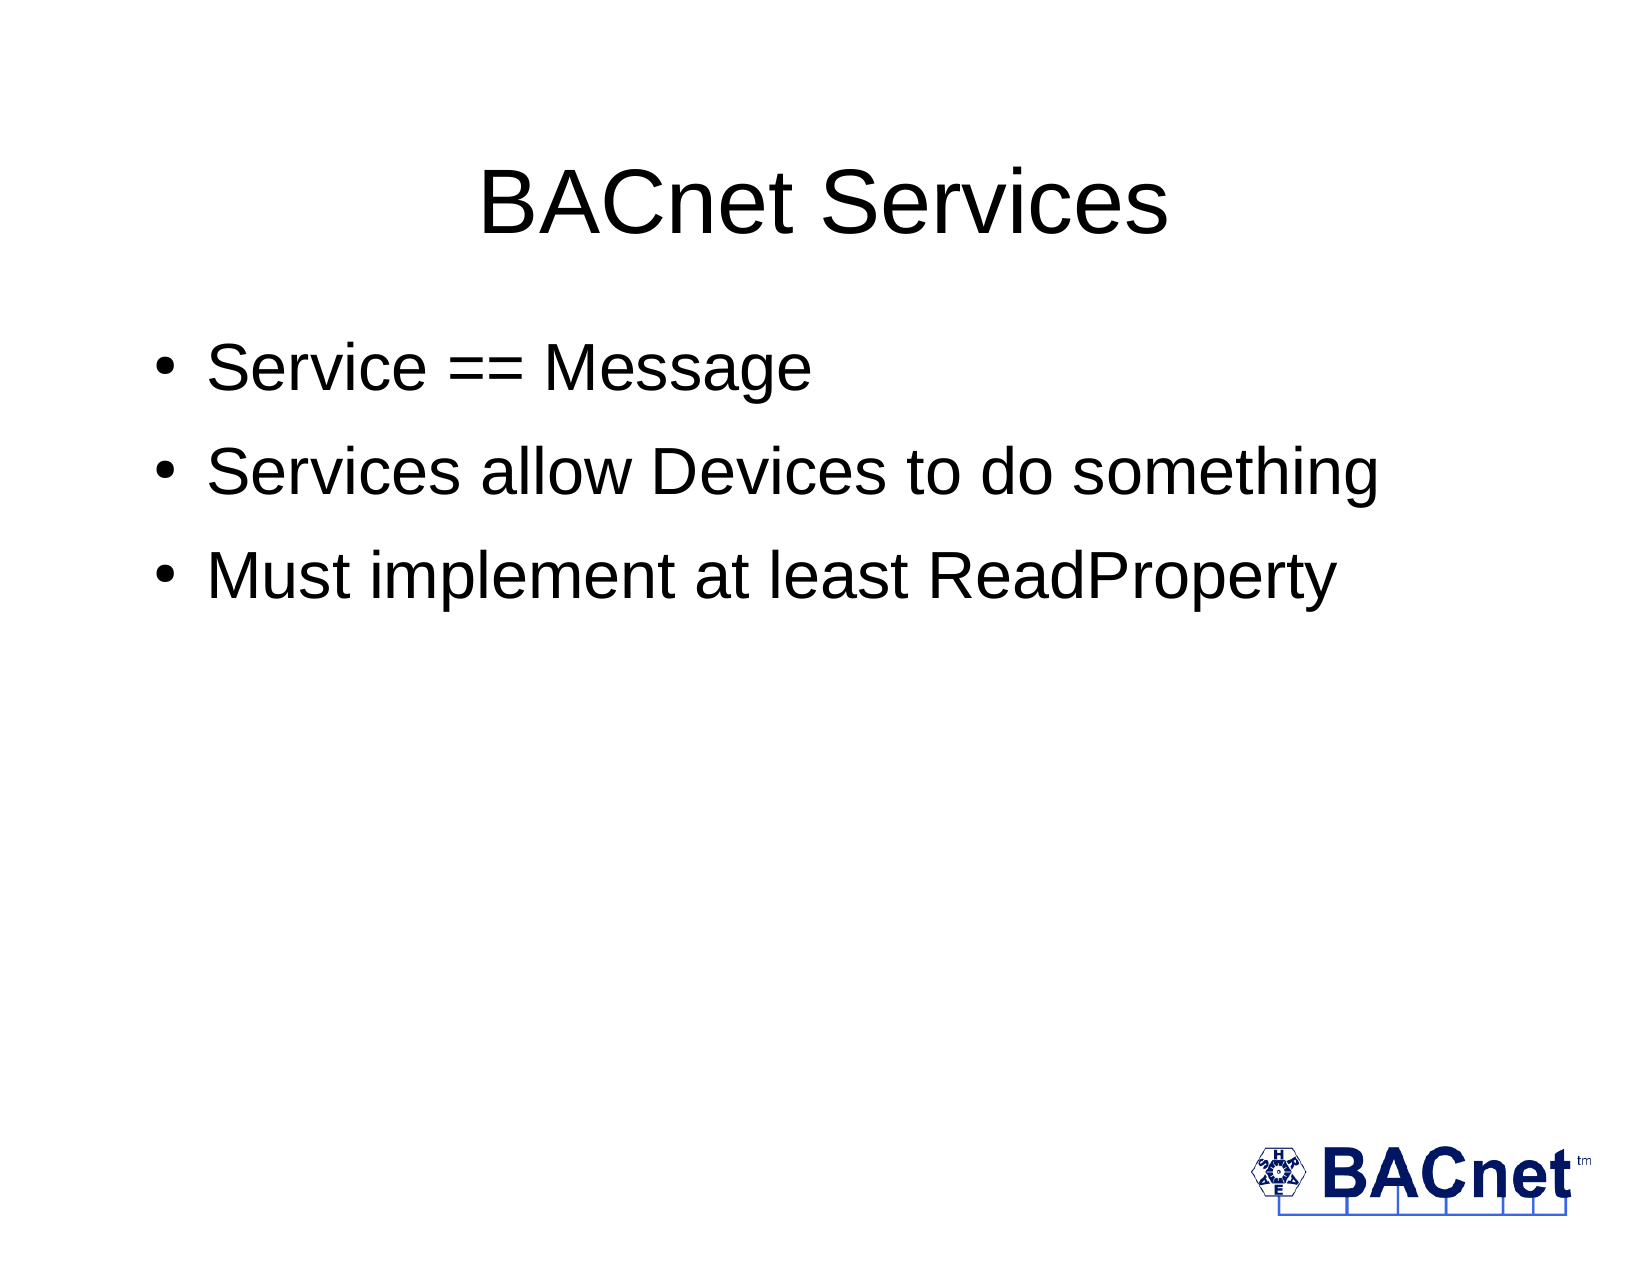

# BACnet Services
Service == Message
Services allow Devices to do something
Must implement at least ReadProperty